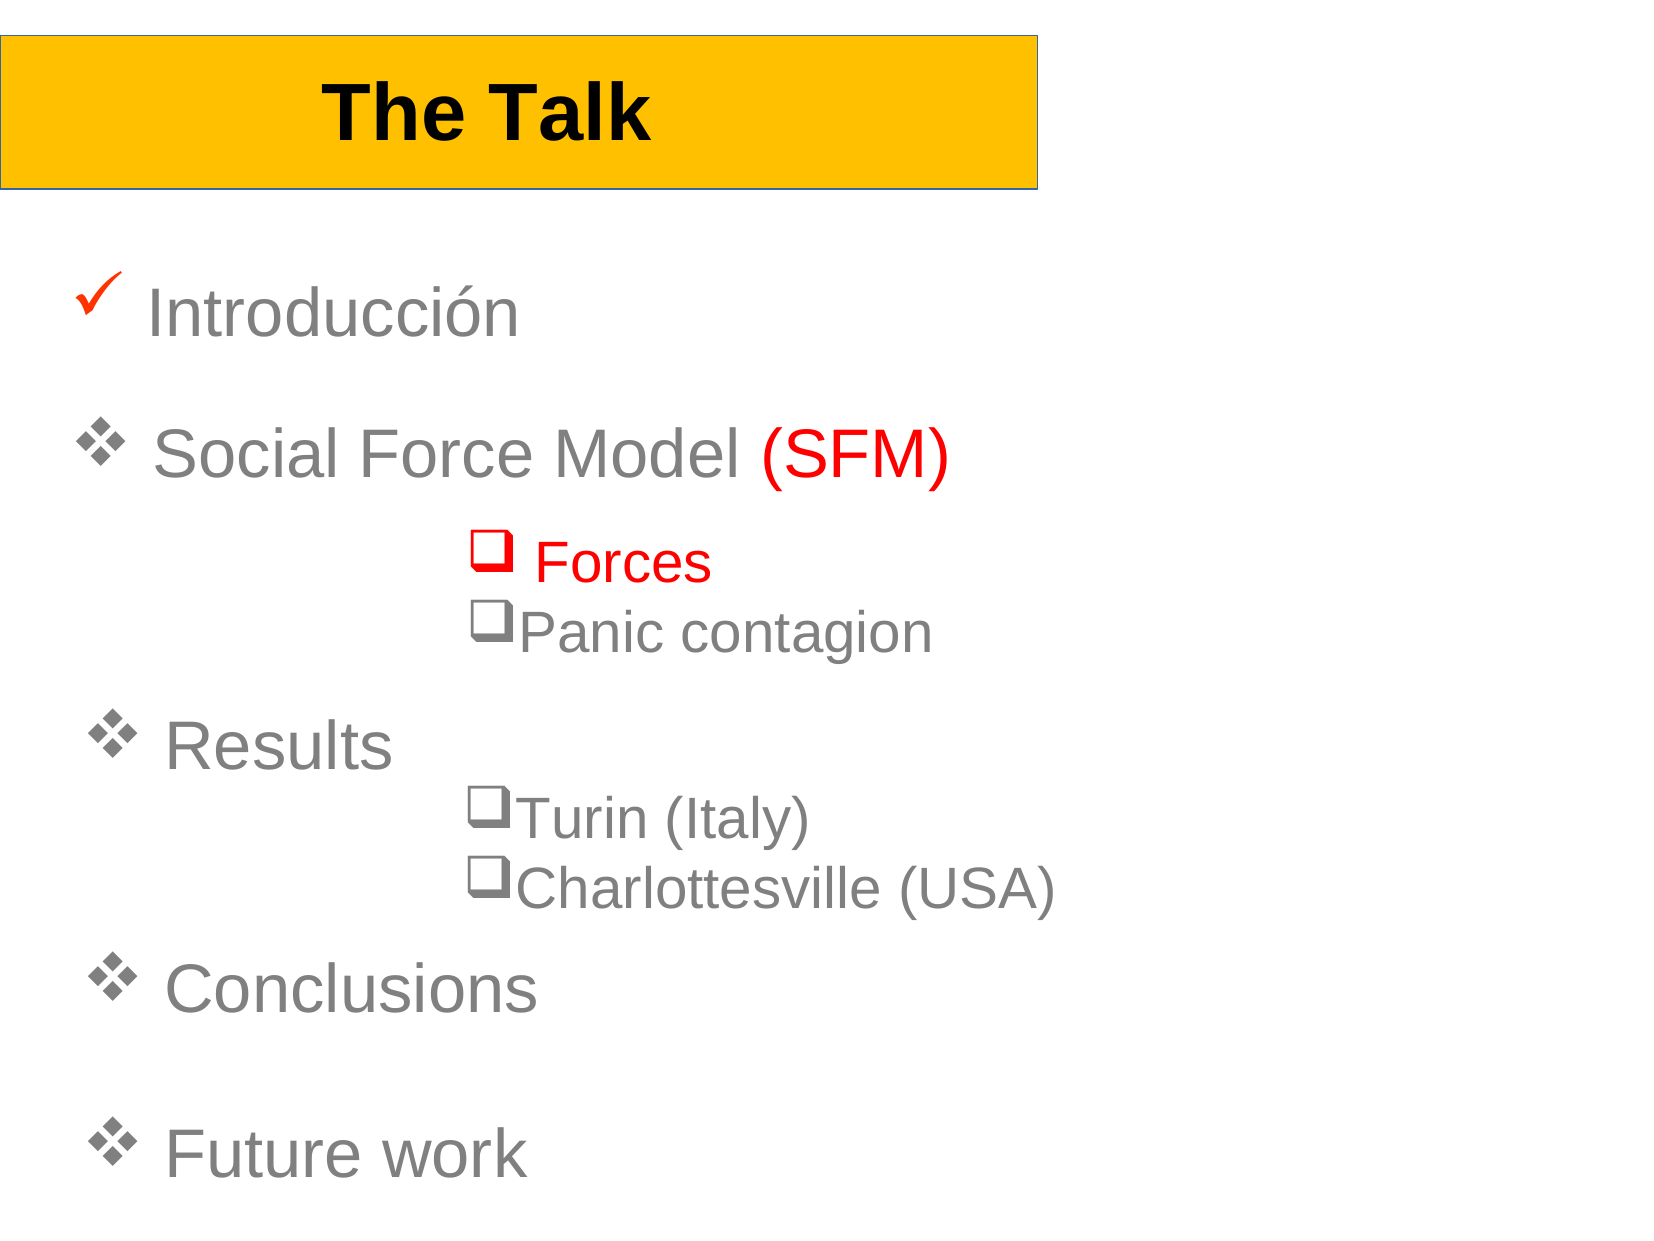

The Talk
 Introducción
 Social Force Model (SFM)
 Forces
Panic contagion
 Results
Turin (Italy)
Charlottesville (USA)
 Conclusions
 Future work